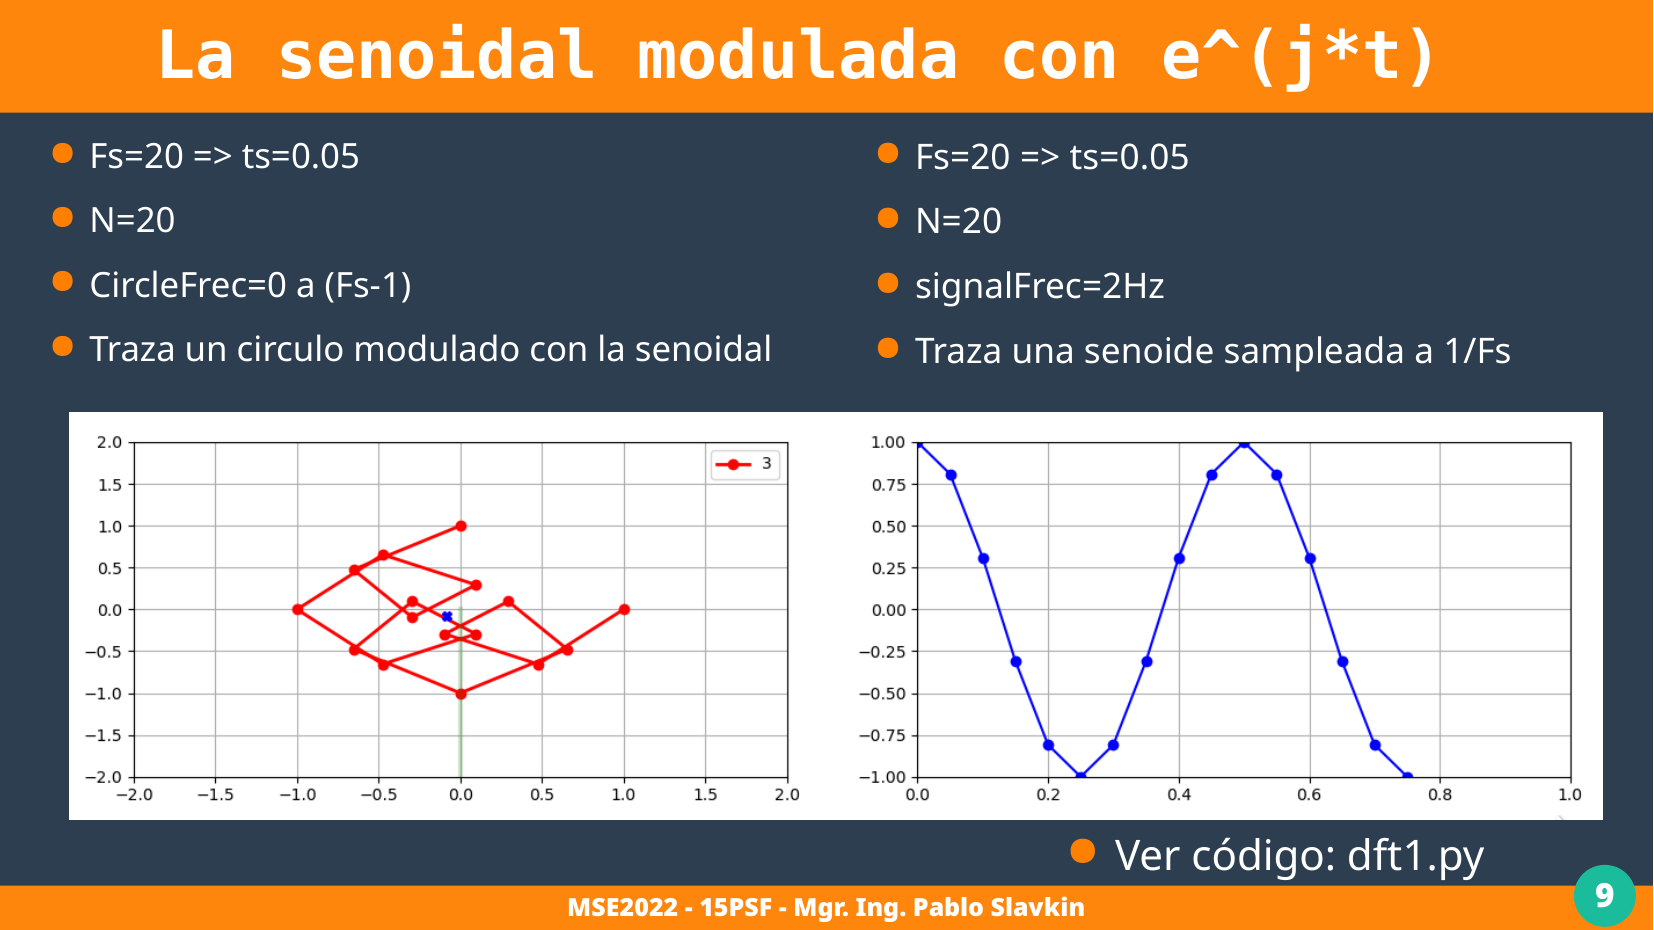

# La senoidal modulada con e^(j*t)
Fs=20 => ts=0.05
N=20
CircleFrec=0 a (Fs-1)
Traza un circulo modulado con la senoidal
Fs=20 => ts=0.05
N=20
signalFrec=2Hz
Traza una senoide sampleada a 1/Fs
Ver código: dft1.py
MSE2022 - 15PSF - Mgr. Ing. Pablo Slavkin